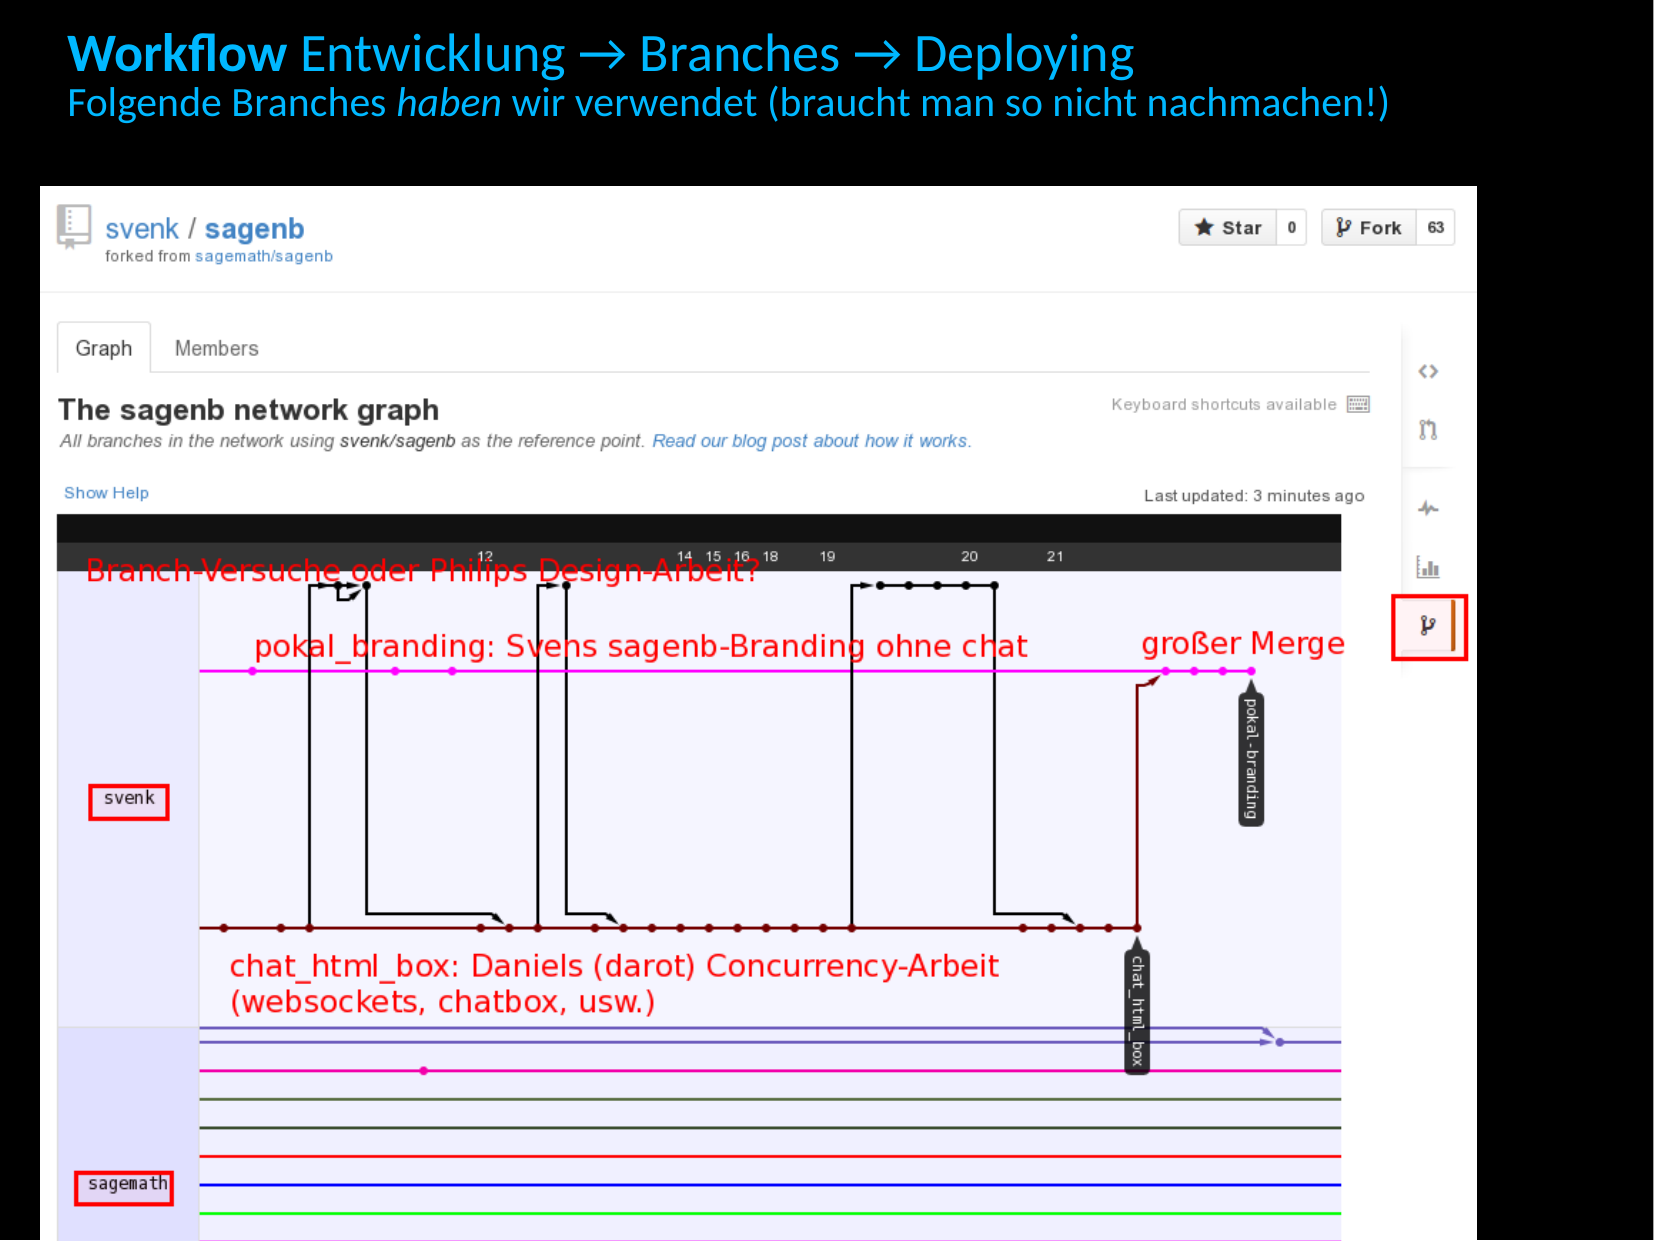

Workflow Entwicklung → Branches → Deploying
Folgende Branches haben wir verwendet (braucht man so nicht nachmachen!)